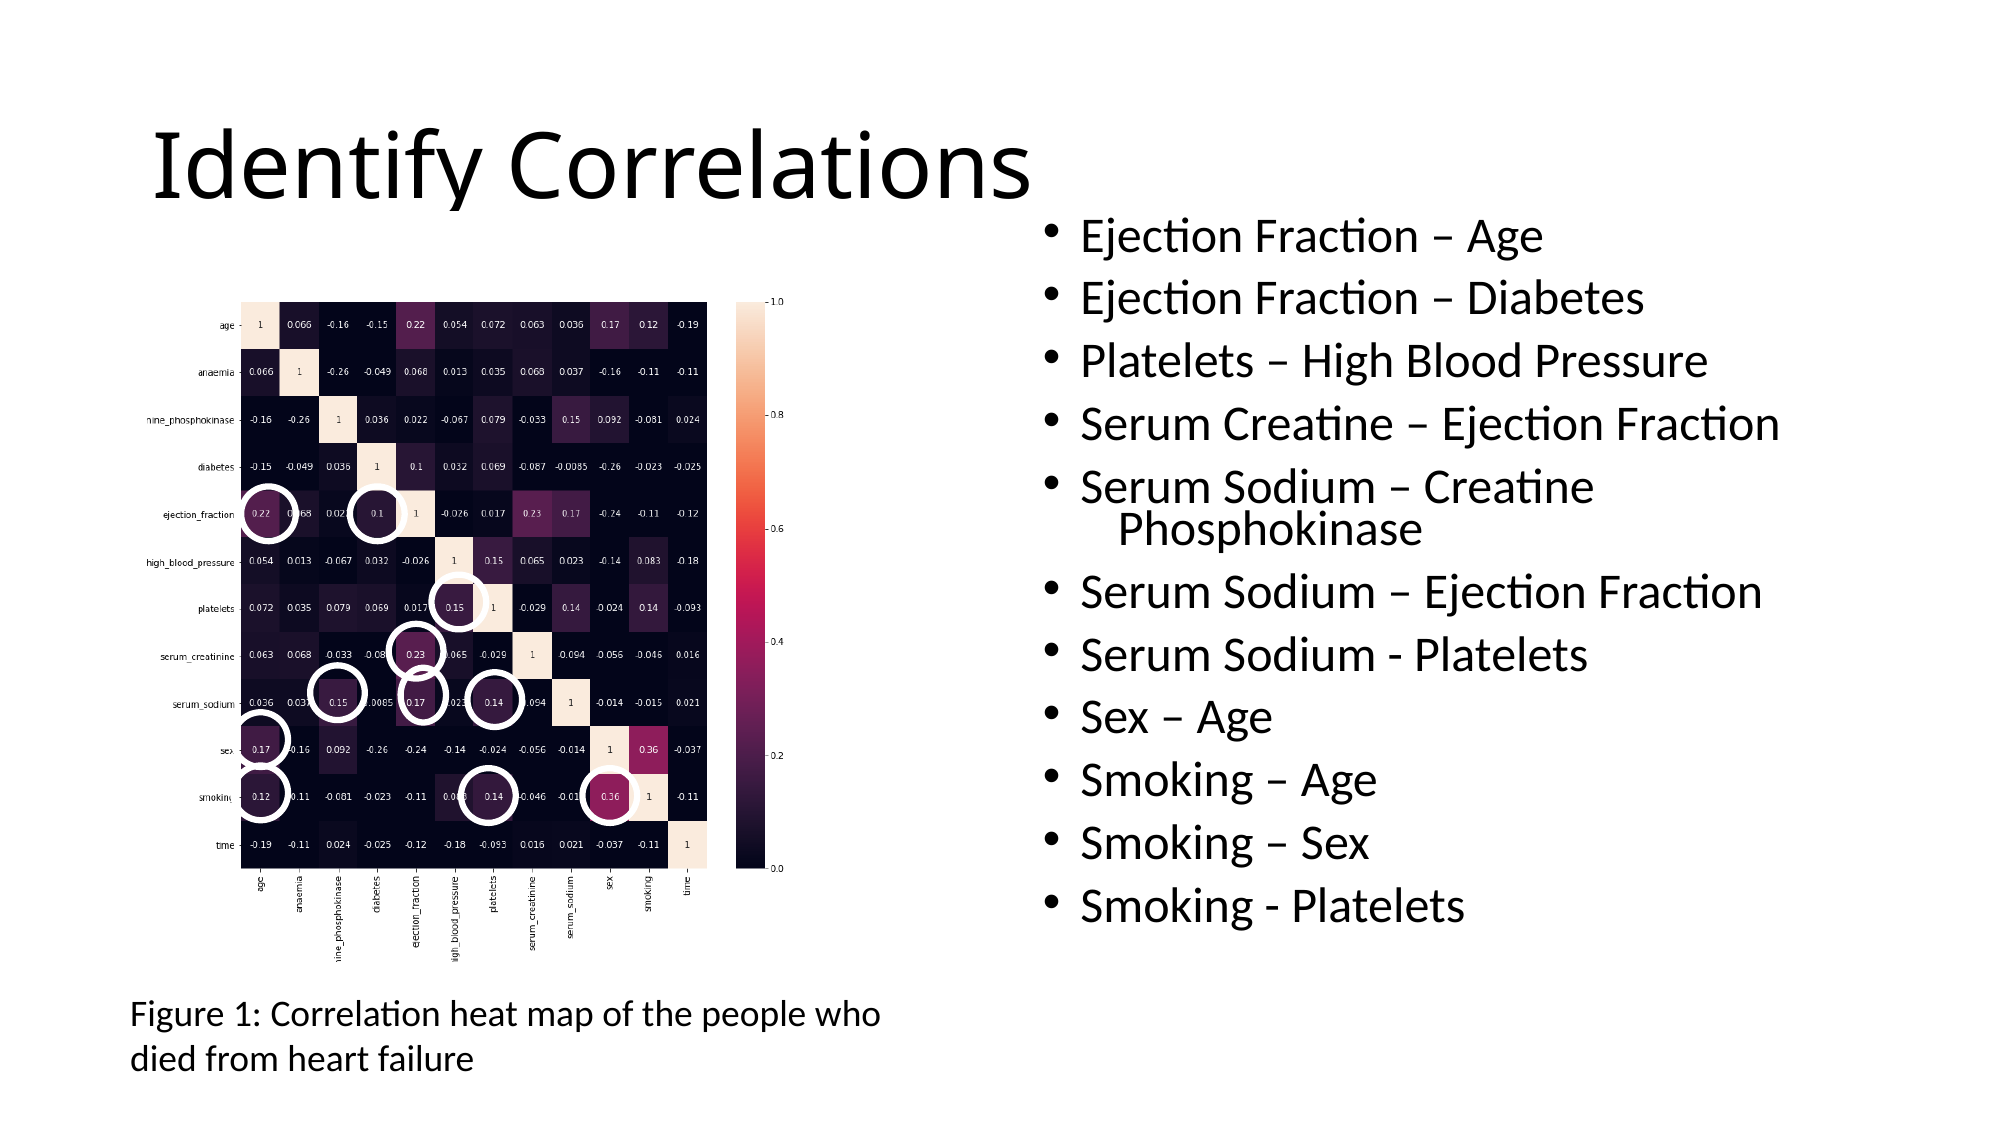

# Identify Correlations
Ejection Fraction – Age
Ejection Fraction – Diabetes
Platelets – High Blood Pressure
Serum Creatine – Ejection Fraction
Serum Sodium – Creatine Phosphokinase
Serum Sodium – Ejection Fraction
Serum Sodium - Platelets
Sex – Age
Smoking – Age
Smoking – Sex
Smoking - Platelets
Figure 1: Correlation heat map of the people who died from heart failure